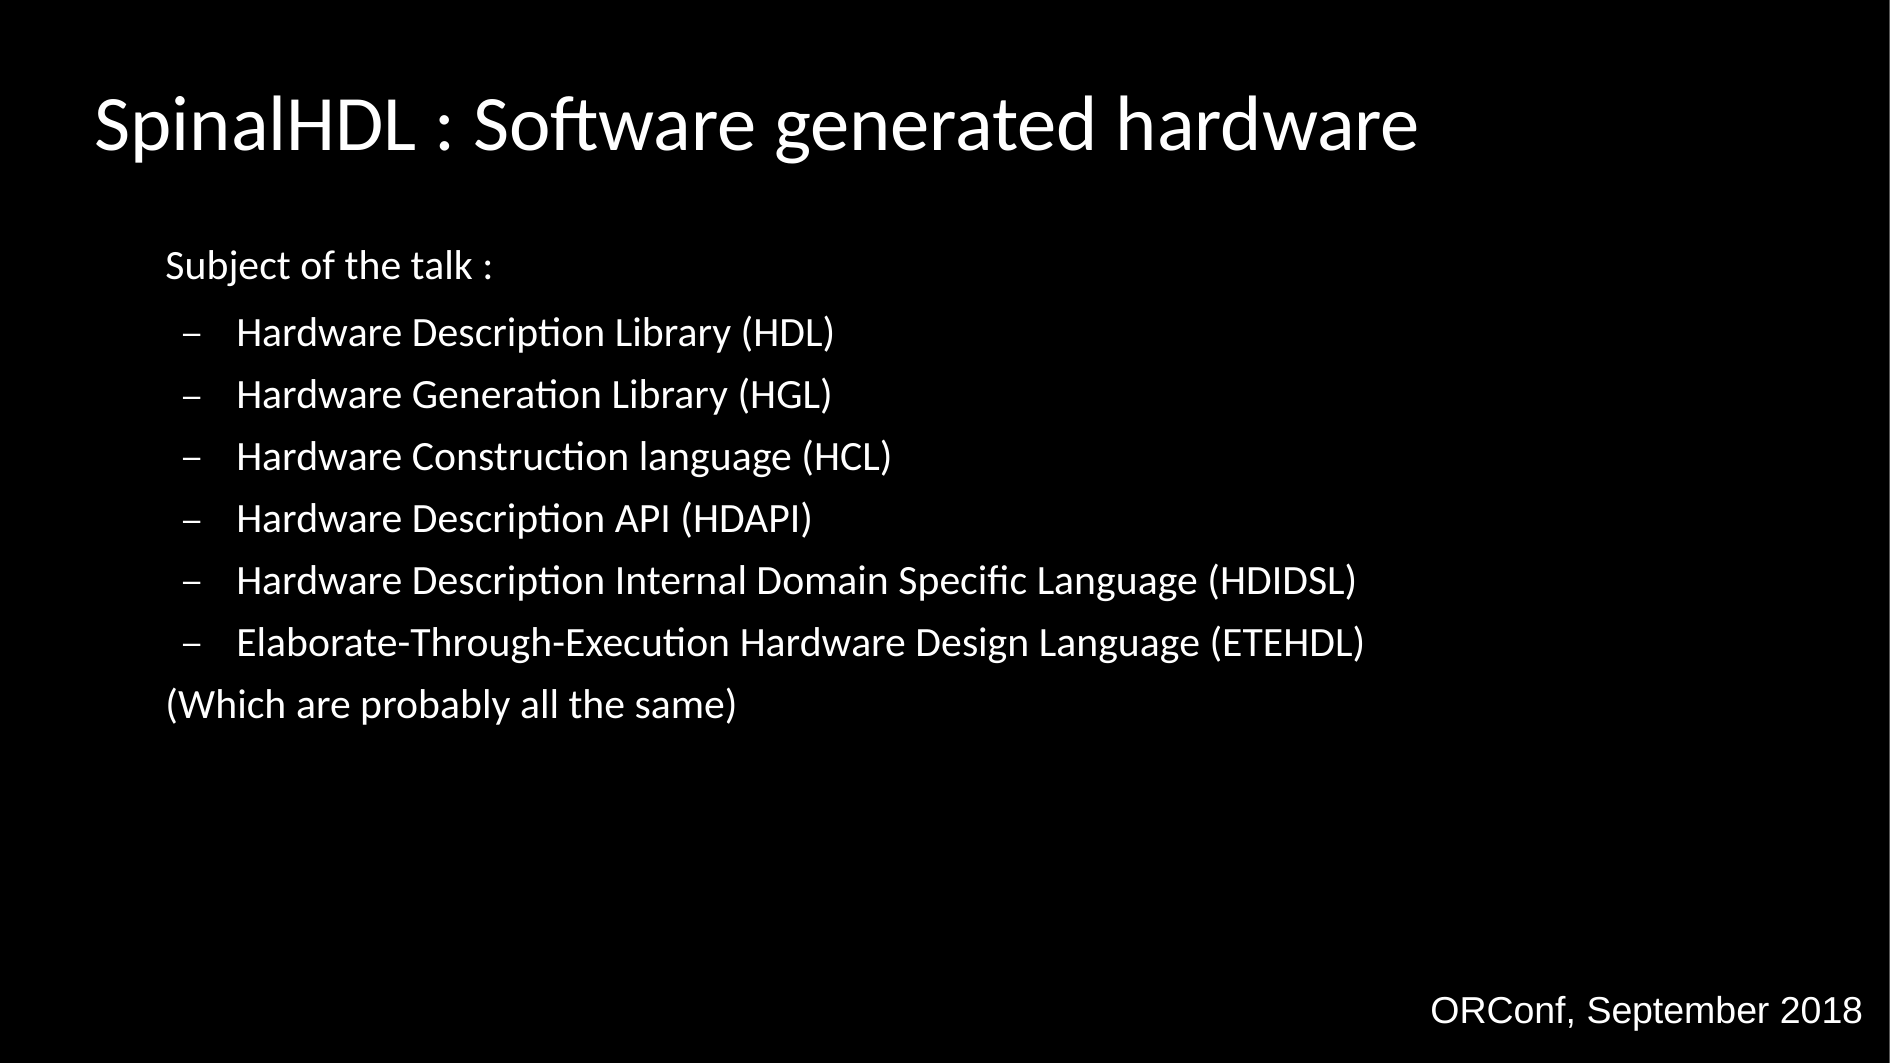

# SpinalHDL : Software generated hardware
Subject of the talk :
Hardware Description Library (HDL)
Hardware Generation Library (HGL)
Hardware Construction language (HCL)
Hardware Description API (HDAPI)
Hardware Description Internal Domain Specific Language (HDIDSL)
Elaborate-Through-Execution Hardware Design Language (ETEHDL)
(Which are probably all the same)
ORConf, September 2018